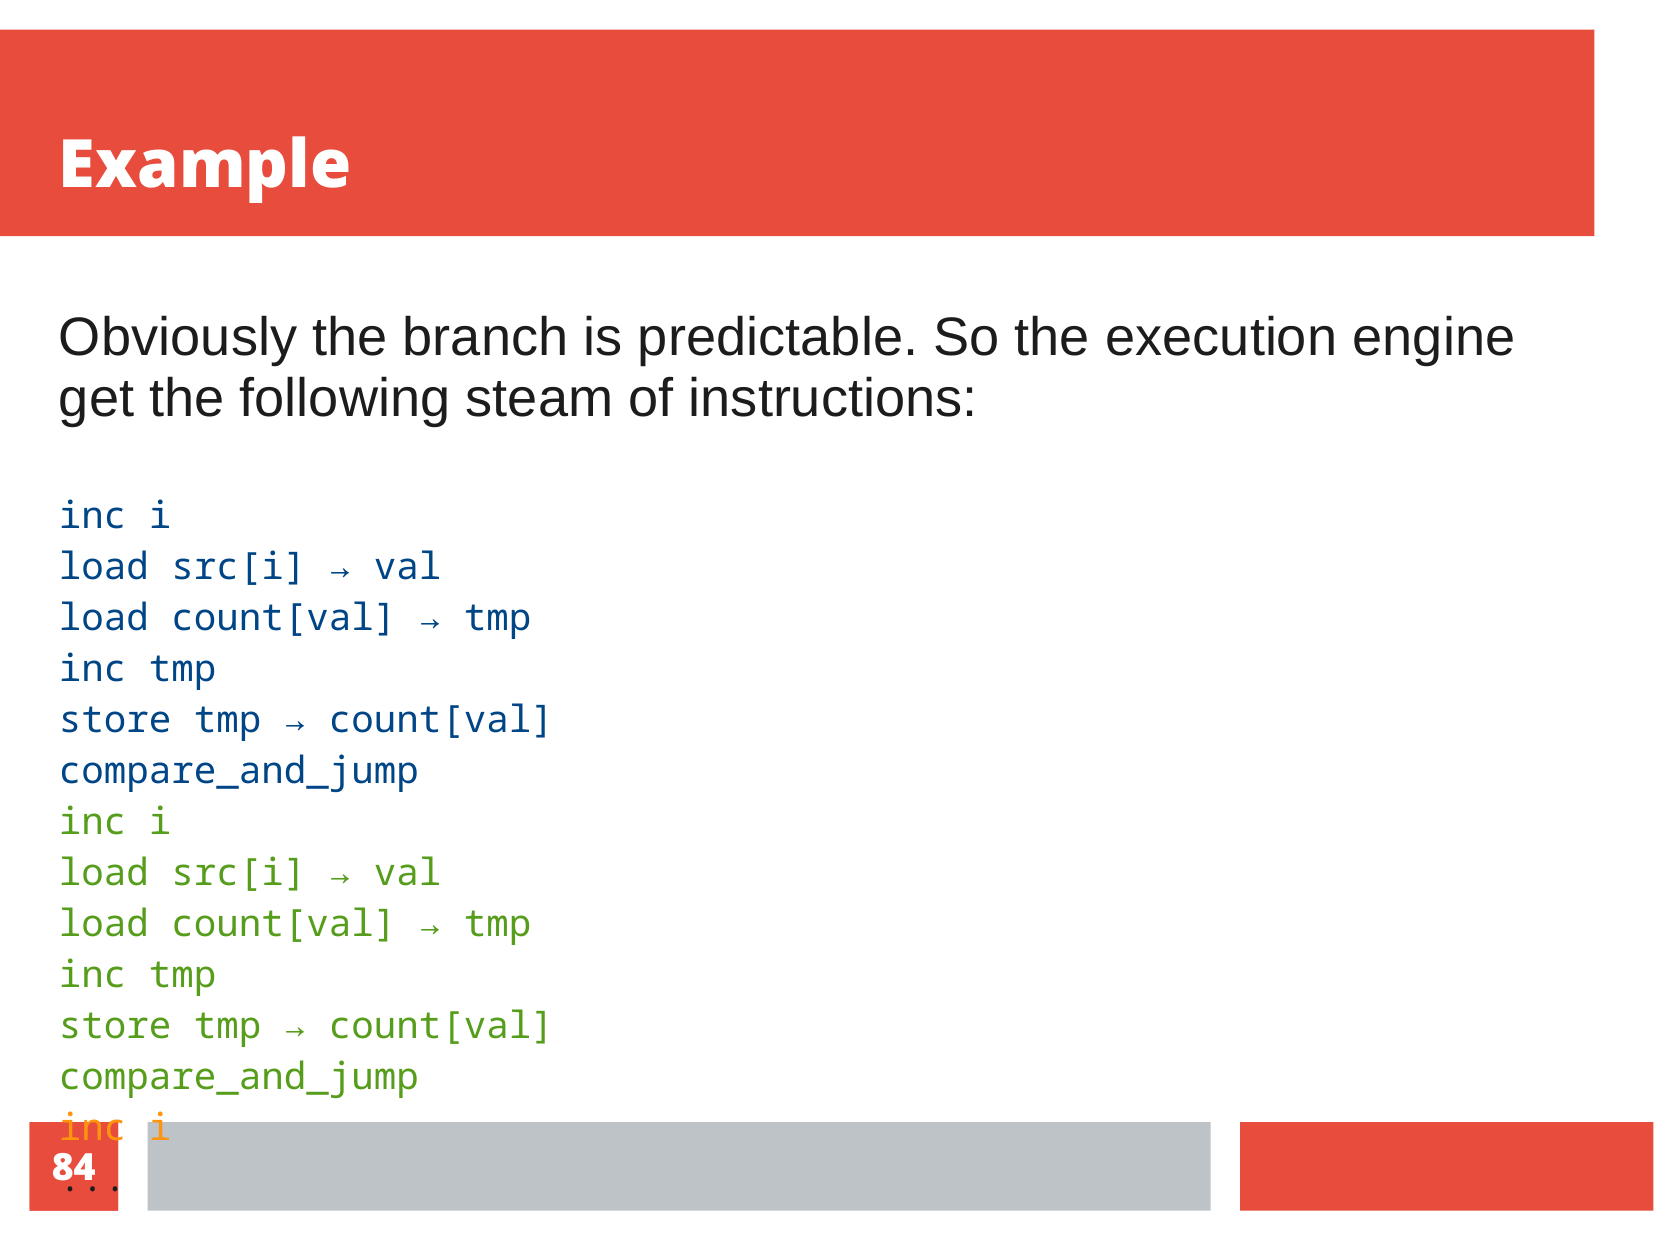

# Example
Obviously the branch is predictable. So the execution engine get the following steam of instructions:
inc i
load src[i] → val
load count[val] → tmp
inc tmp
store tmp → count[val]
compare_and_jump
inc i
load src[i] → val
load count[val] → tmp
inc tmp
store tmp → count[val]
compare_and_jump
inc i
...
84